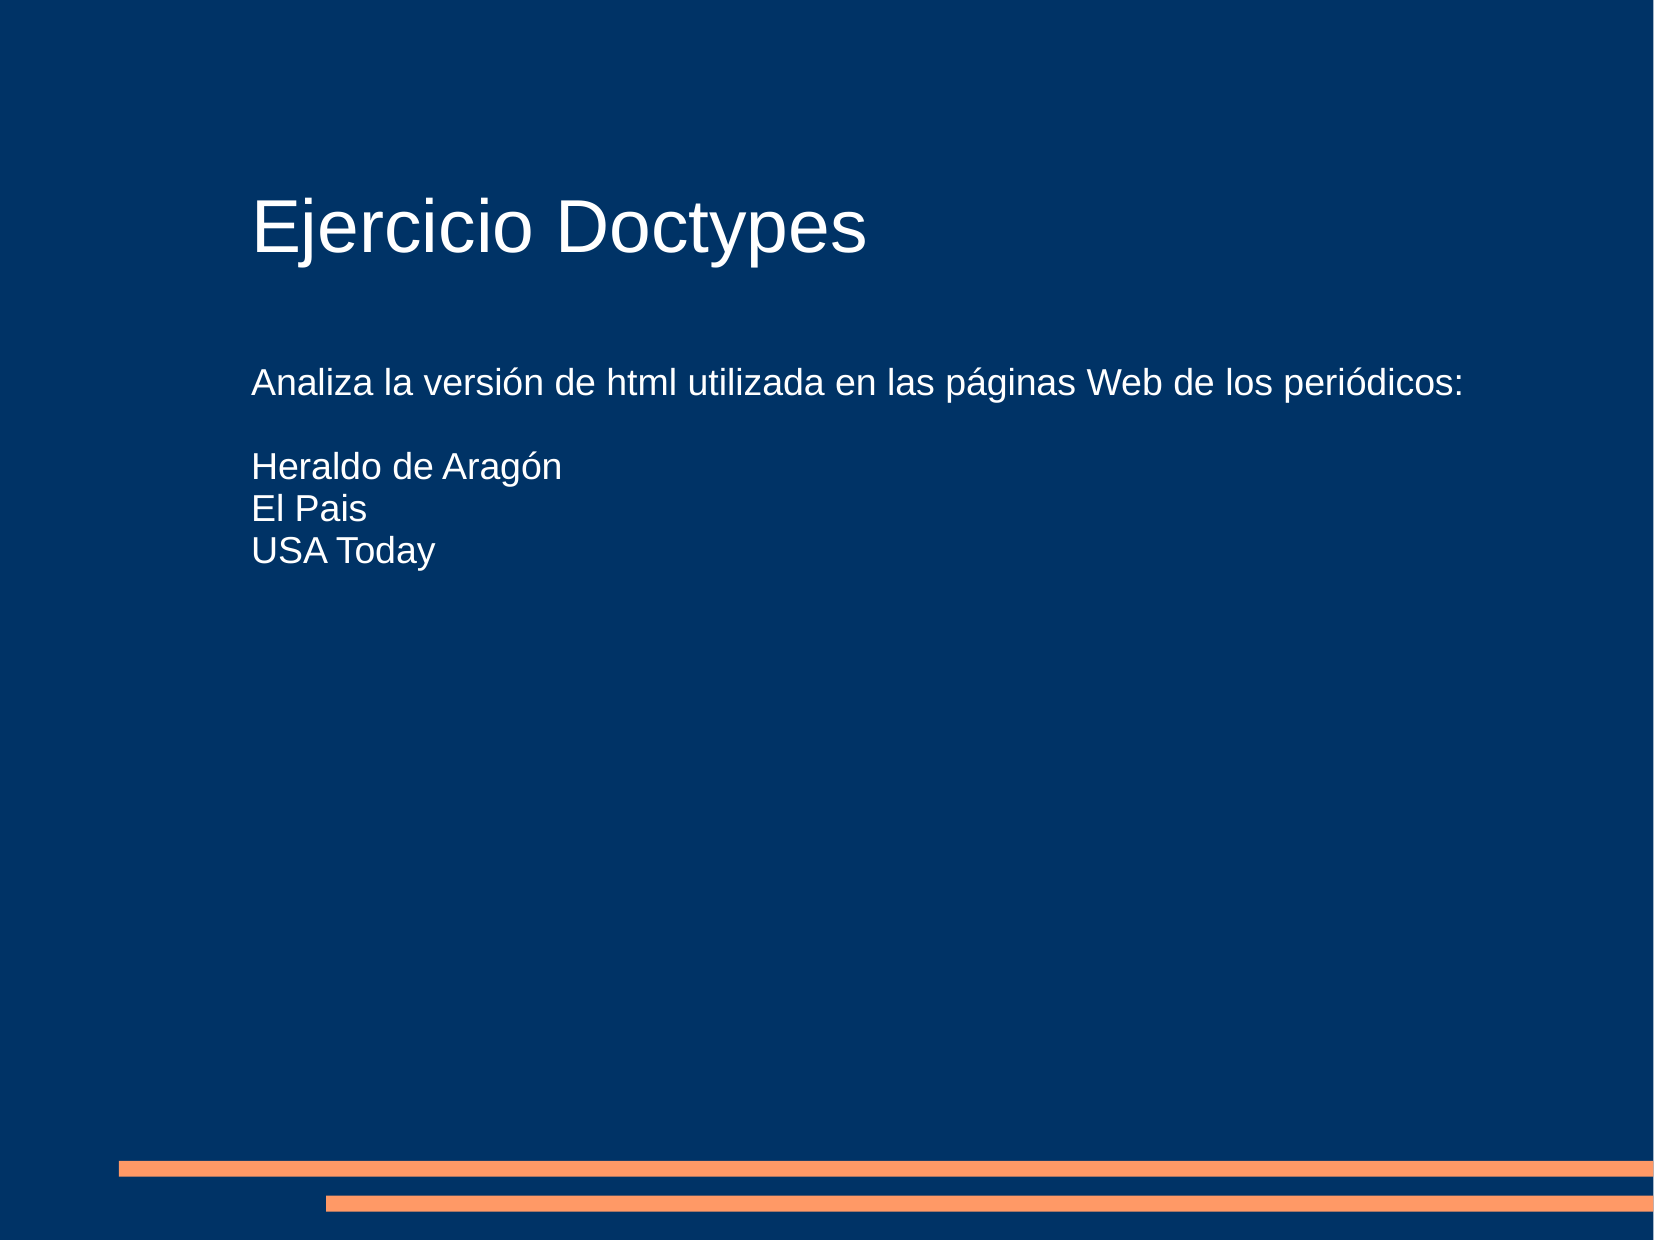

Ejercicio Doctypes
Analiza la versión de html utilizada en las páginas Web de los periódicos:
Heraldo de Aragón
El Pais
USA Today